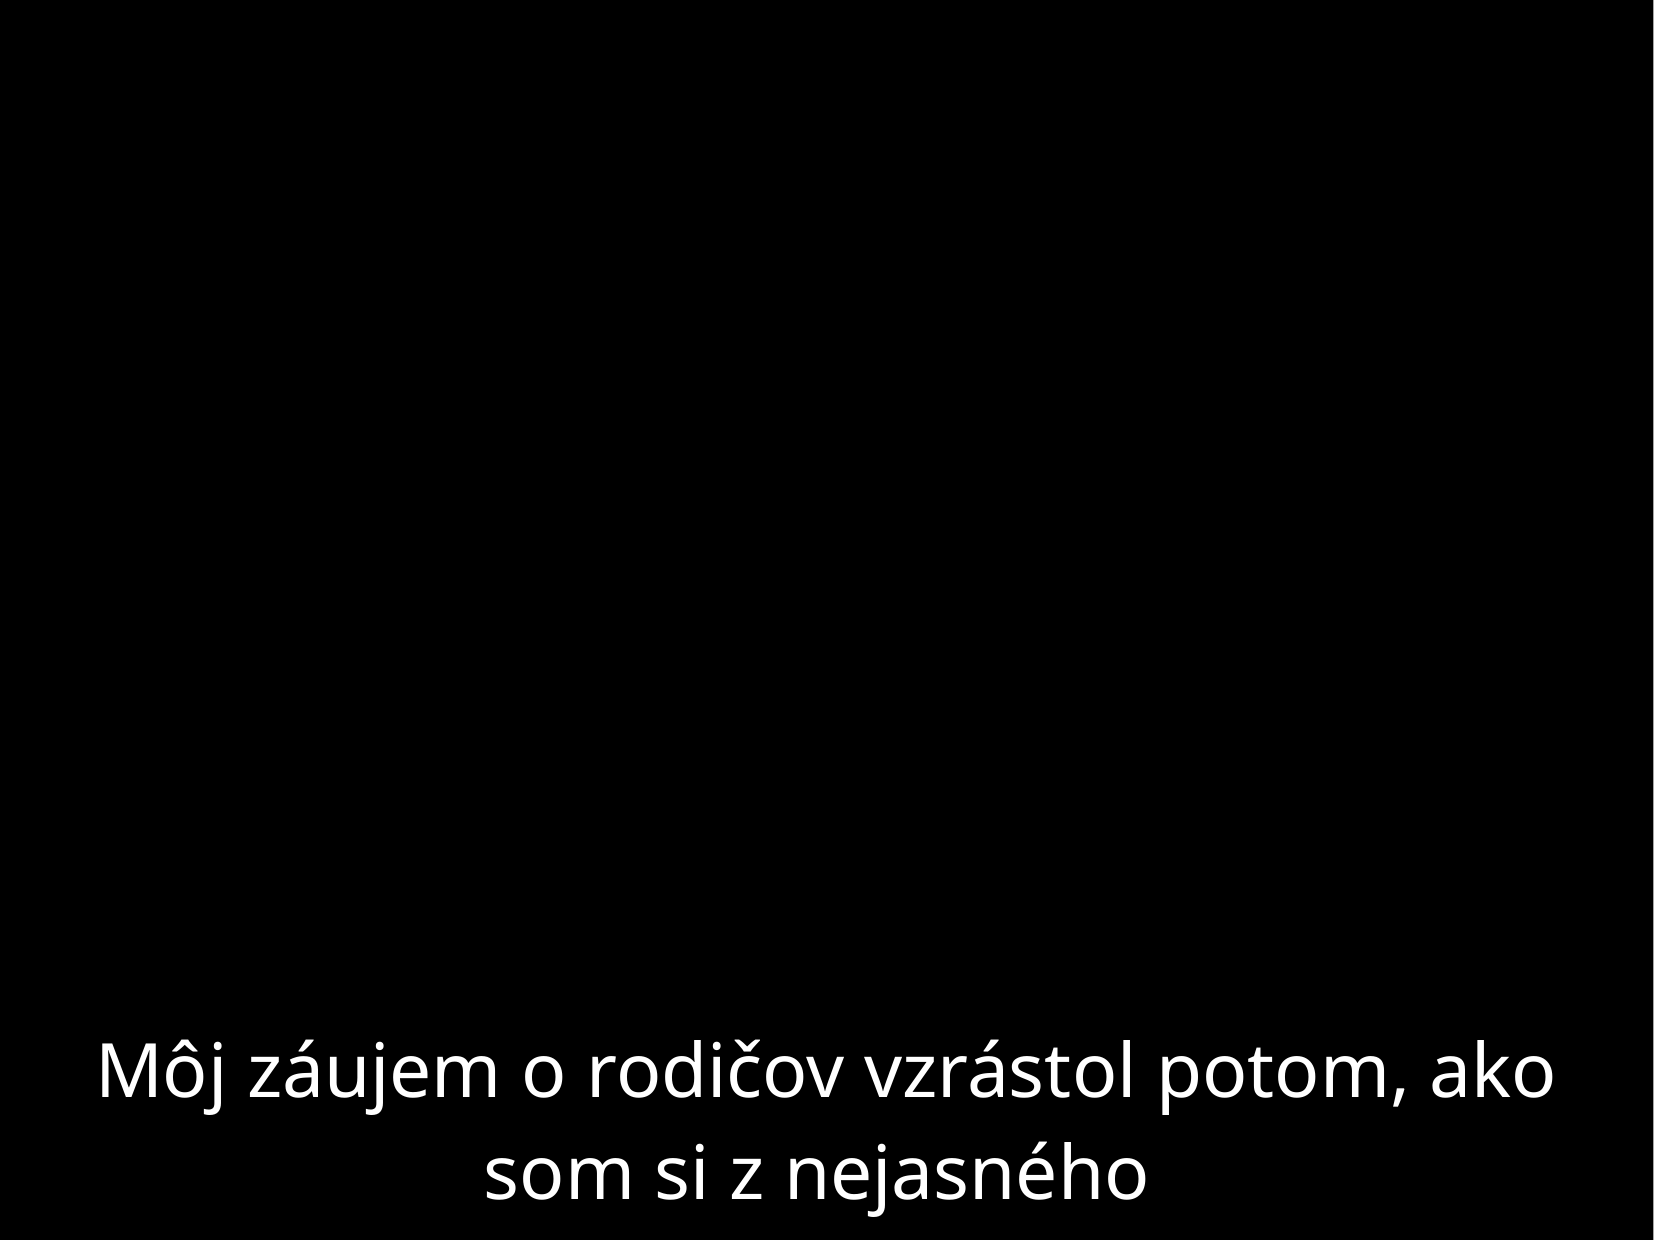

# Môj záujem o rodičov vzrástol potom, ako som si z nejasného